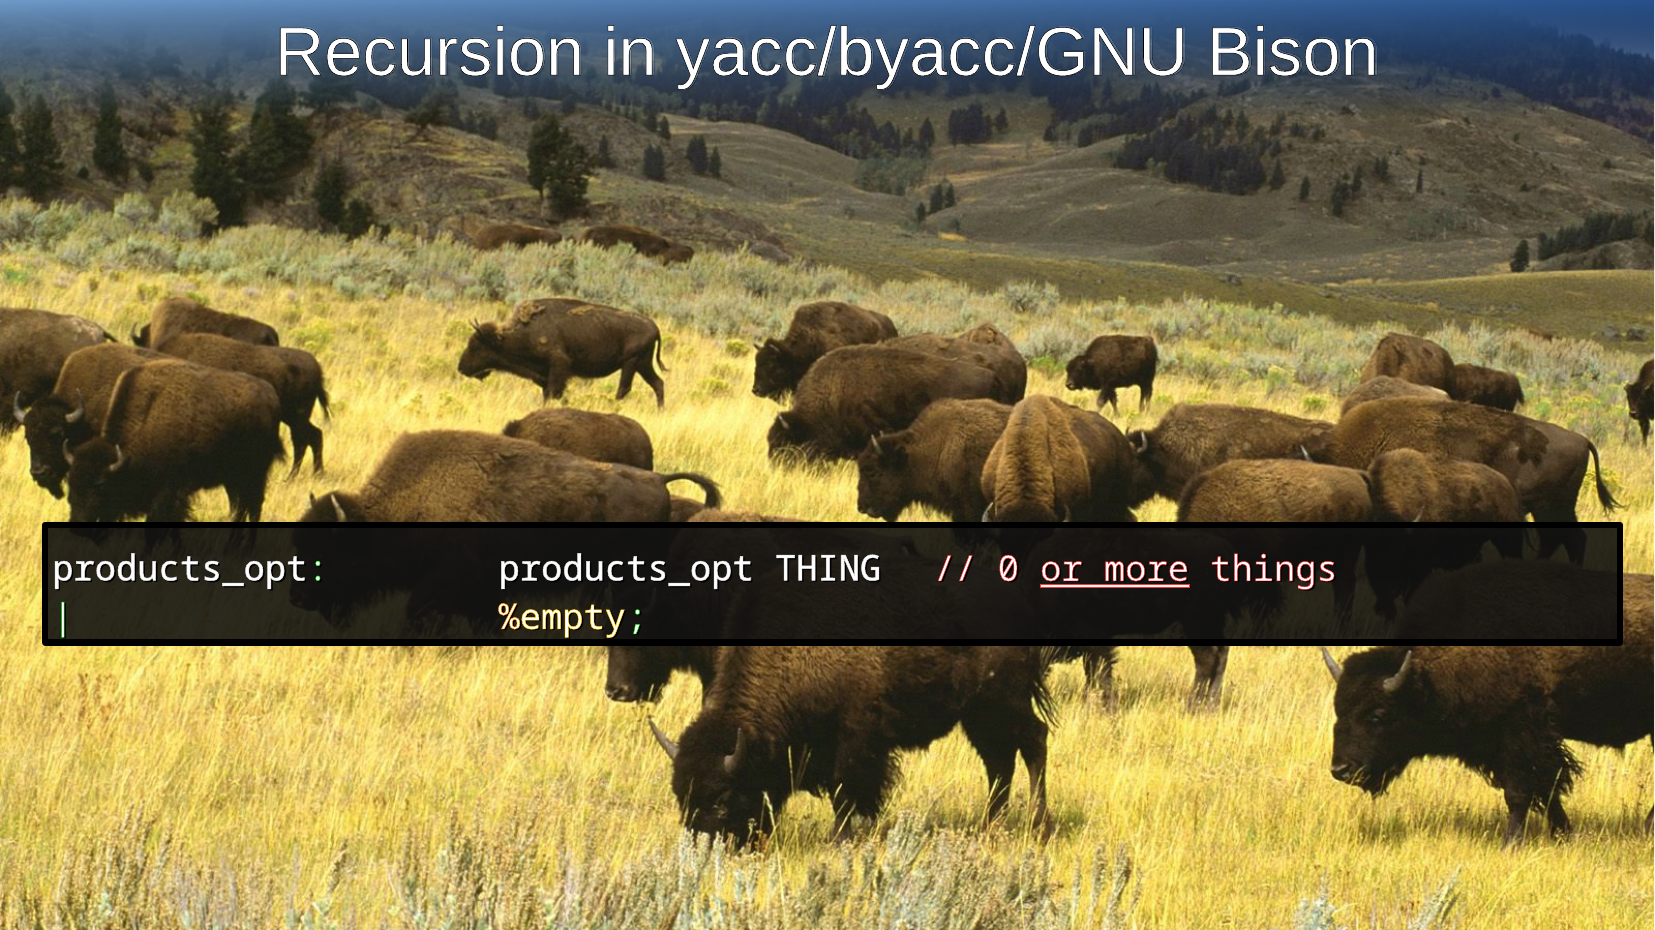

# Recursion in yacc/byacc/GNU Bison
products_opt: products_opt THING
| %empty;
// 0 or more things